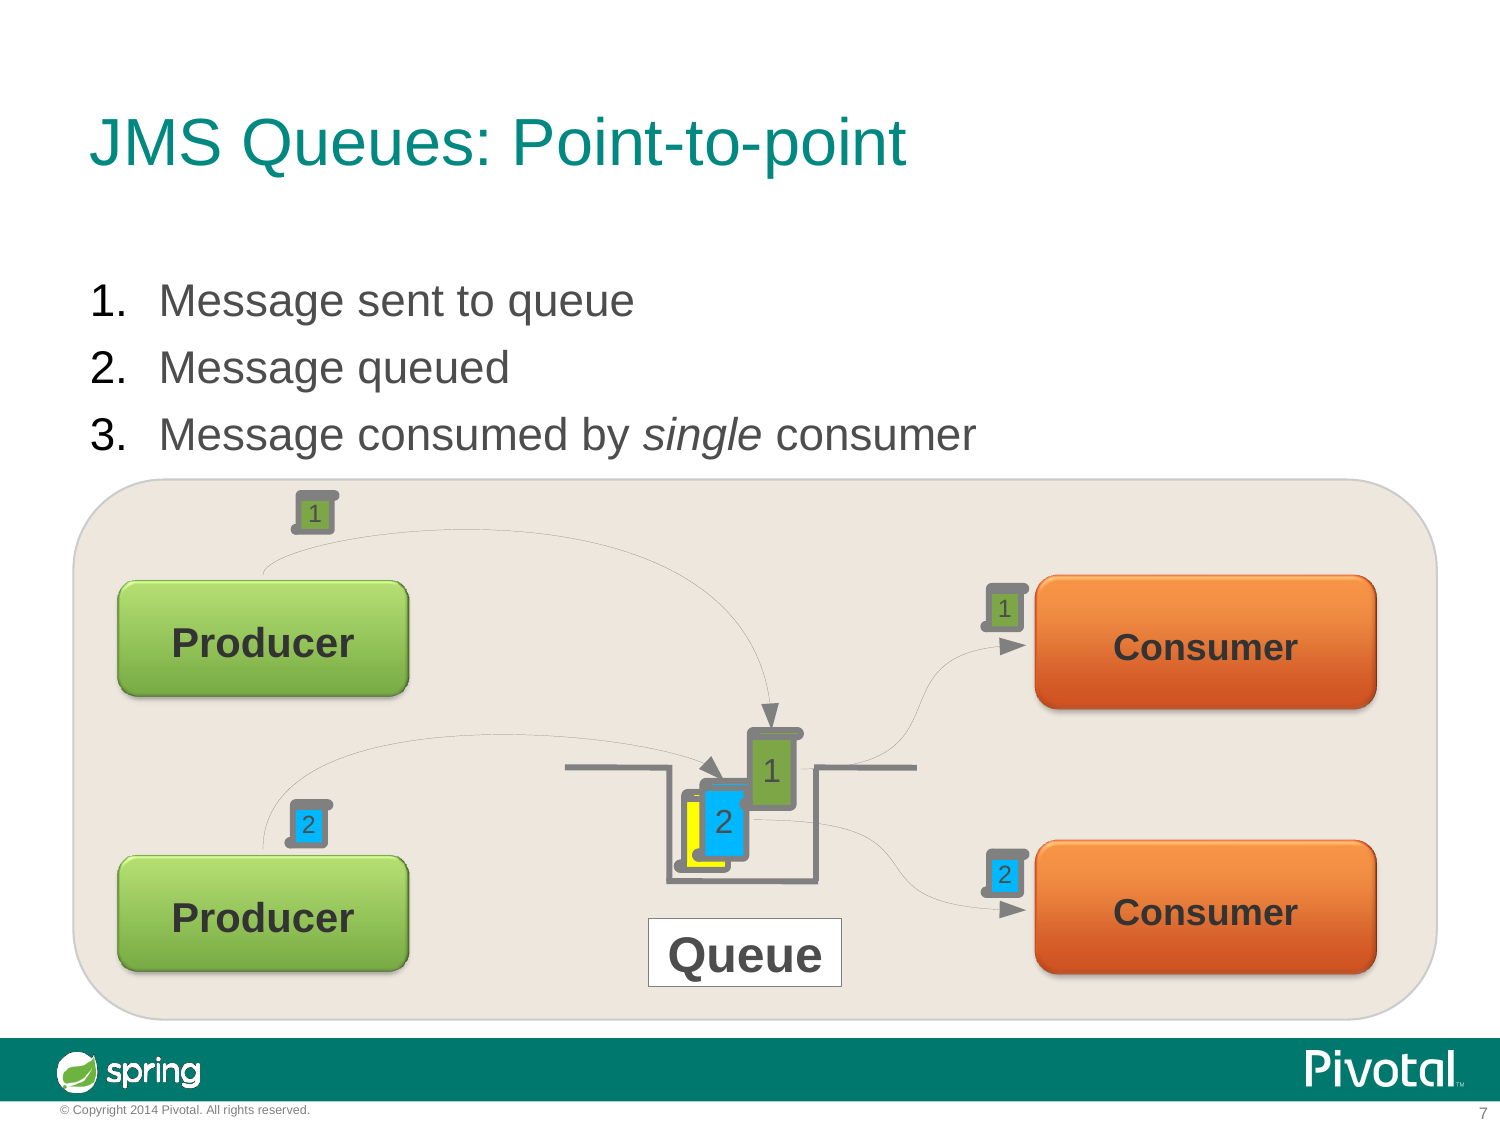

# JMS Queues: Point-to-point
 Message sent to queue
 Message queued
 Message consumed by single consumer
1
Consumer
Producer
1
1
2
2
Consumer
Producer
2
Queue